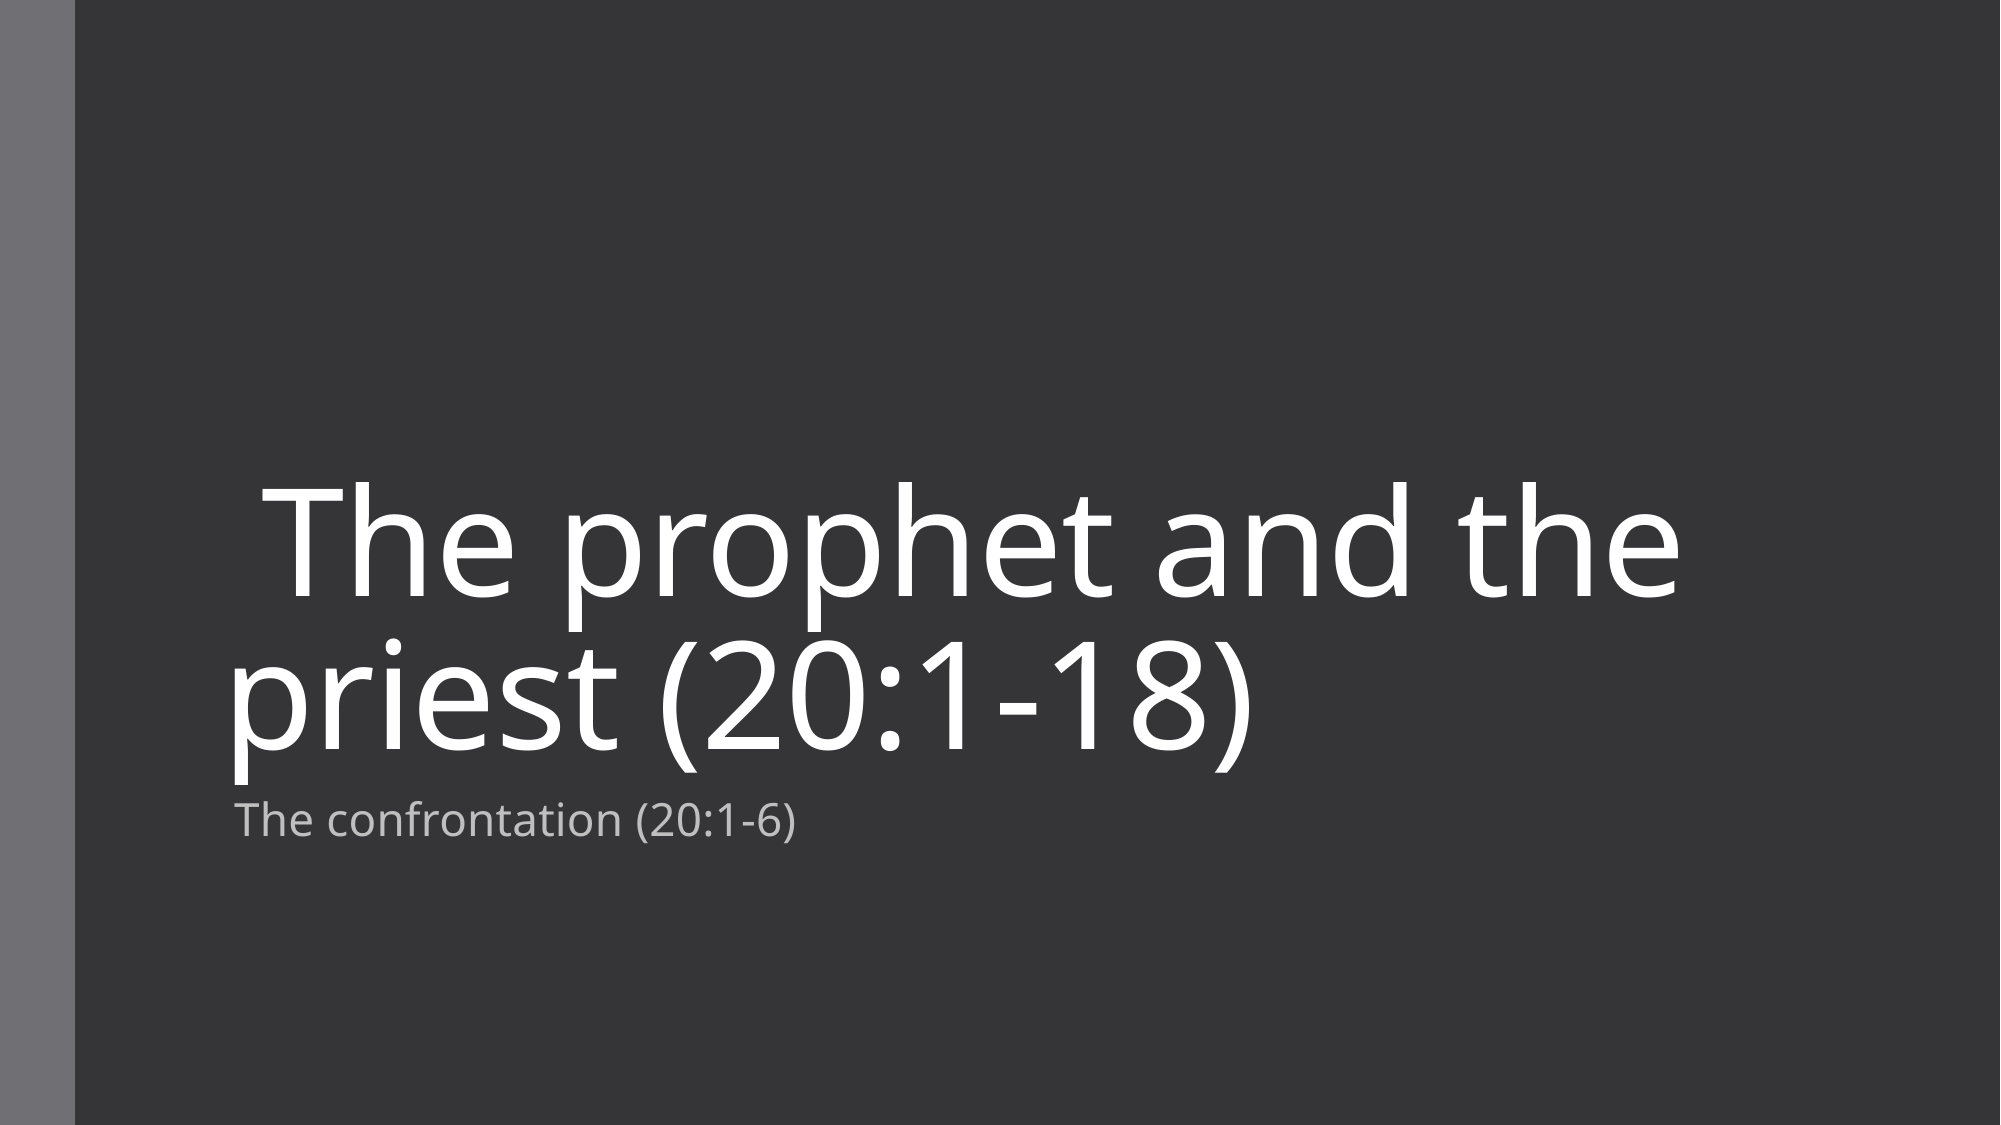

# The prophet and the priest (20:1-18)
 The confrontation (20:1-6)